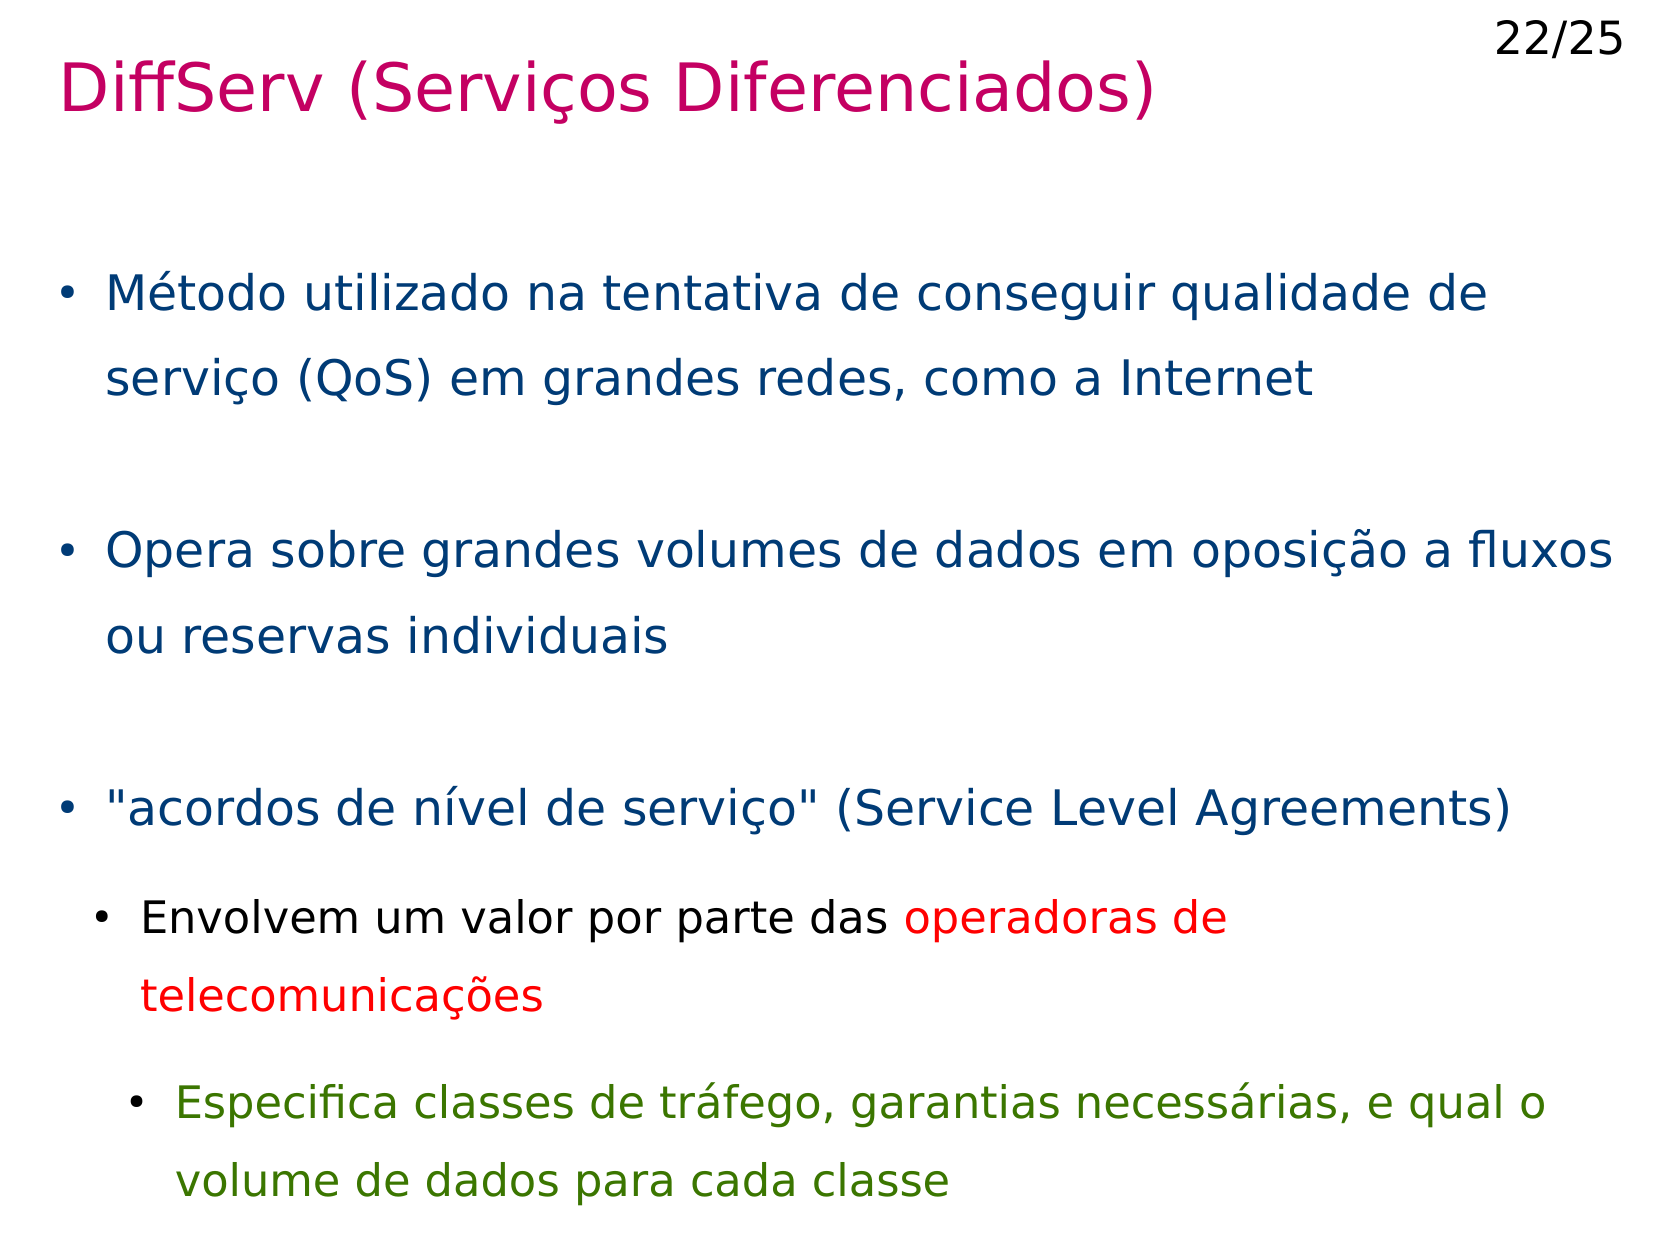

22
# DiffServ (Serviços Diferenciados)
Método utilizado na tentativa de conseguir qualidade de serviço (QoS) em grandes redes, como a Internet
Opera sobre grandes volumes de dados em oposição a fluxos ou reservas individuais
"acordos de nível de serviço" (Service Level Agreements)
Envolvem um valor por parte das operadoras de telecomunicações
Especifica classes de tráfego, garantias necessárias, e qual o volume de dados para cada classe